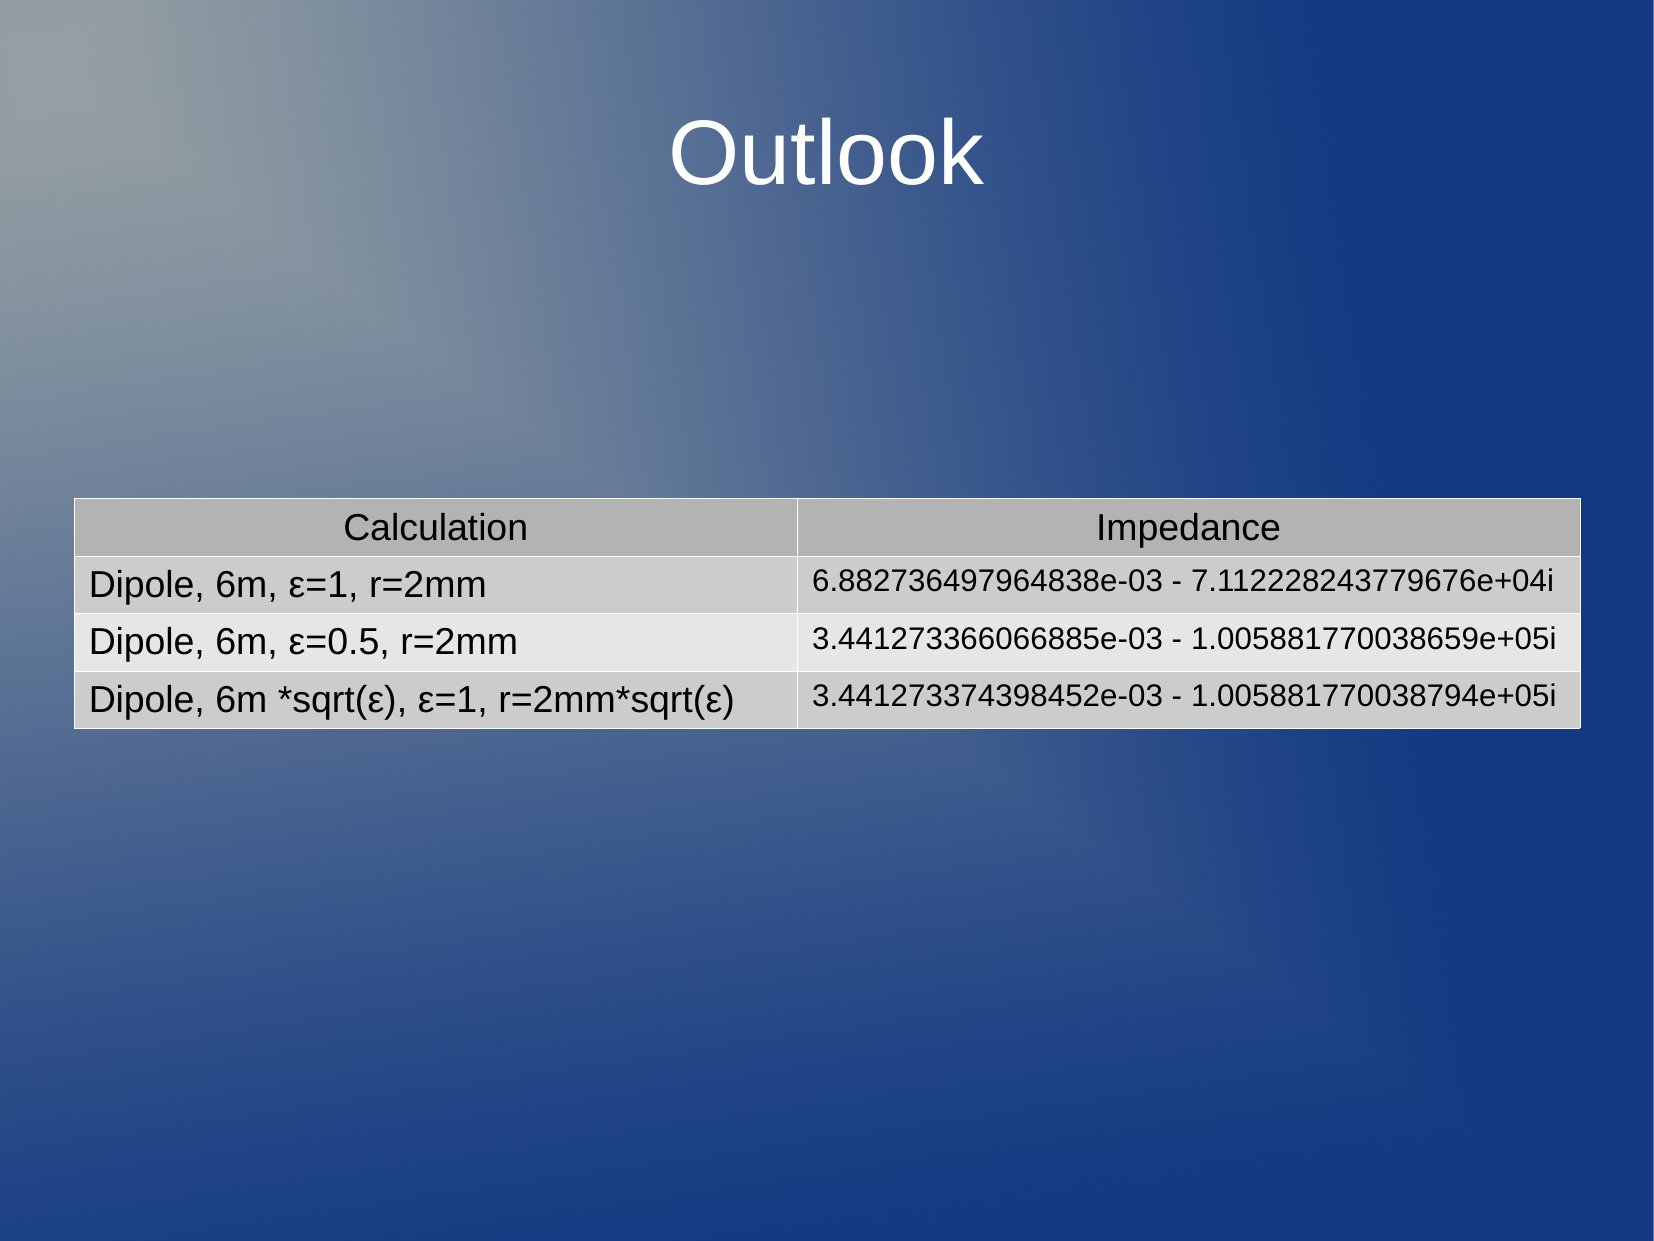

# Outlook
| Calculation | Impedance |
| --- | --- |
| Dipole, 6m, ε=1, r=2mm | 6.882736497964838e-03 - 7.112228243779676e+04i |
| Dipole, 6m, ε=0.5, r=2mm | 3.441273366066885e-03 - 1.005881770038659e+05i |
| Dipole, 6m \*sqrt(ε), ε=1, r=2mm\*sqrt(ε) | 3.441273374398452e-03 - 1.005881770038794e+05i |